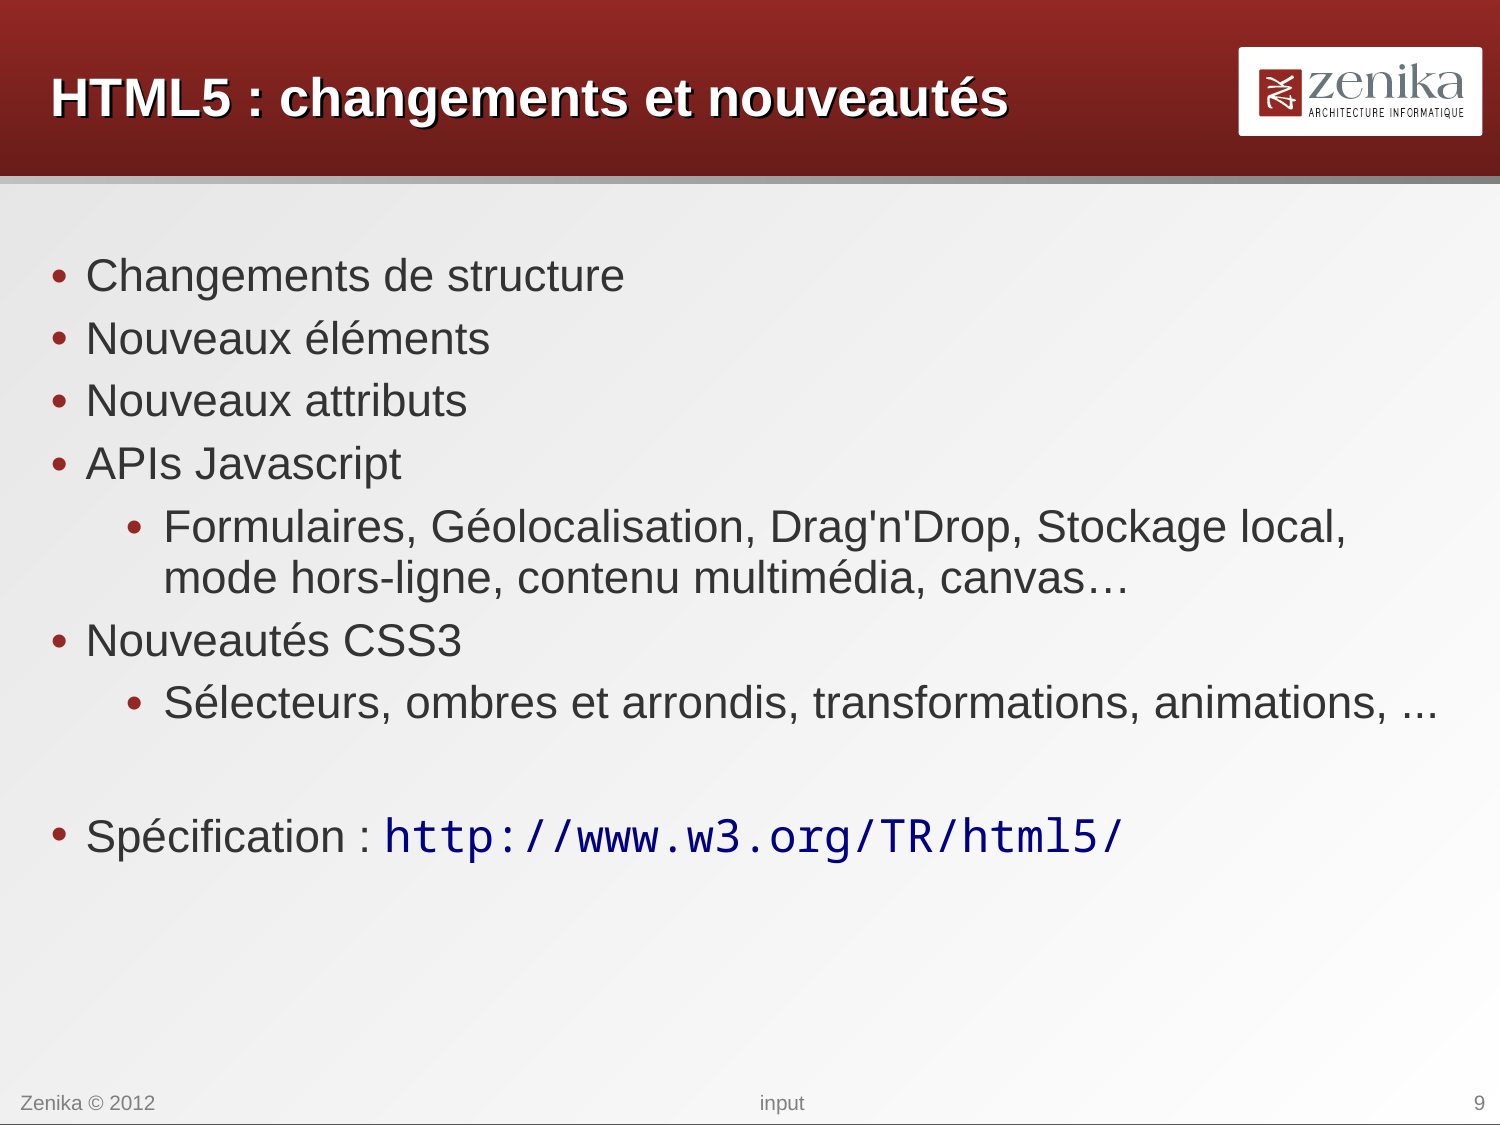

# HTML5 : changements et nouveautés
Changements de structure
Nouveaux éléments
Nouveaux attributs
APIs Javascript
Formulaires, Géolocalisation, Drag'n'Drop, Stockage local, mode hors-ligne, contenu multimédia, canvas…
Nouveautés CSS3
Sélecteurs, ombres et arrondis, transformations, animations, ...
Spécification : http://www.w3.org/TR/html5/